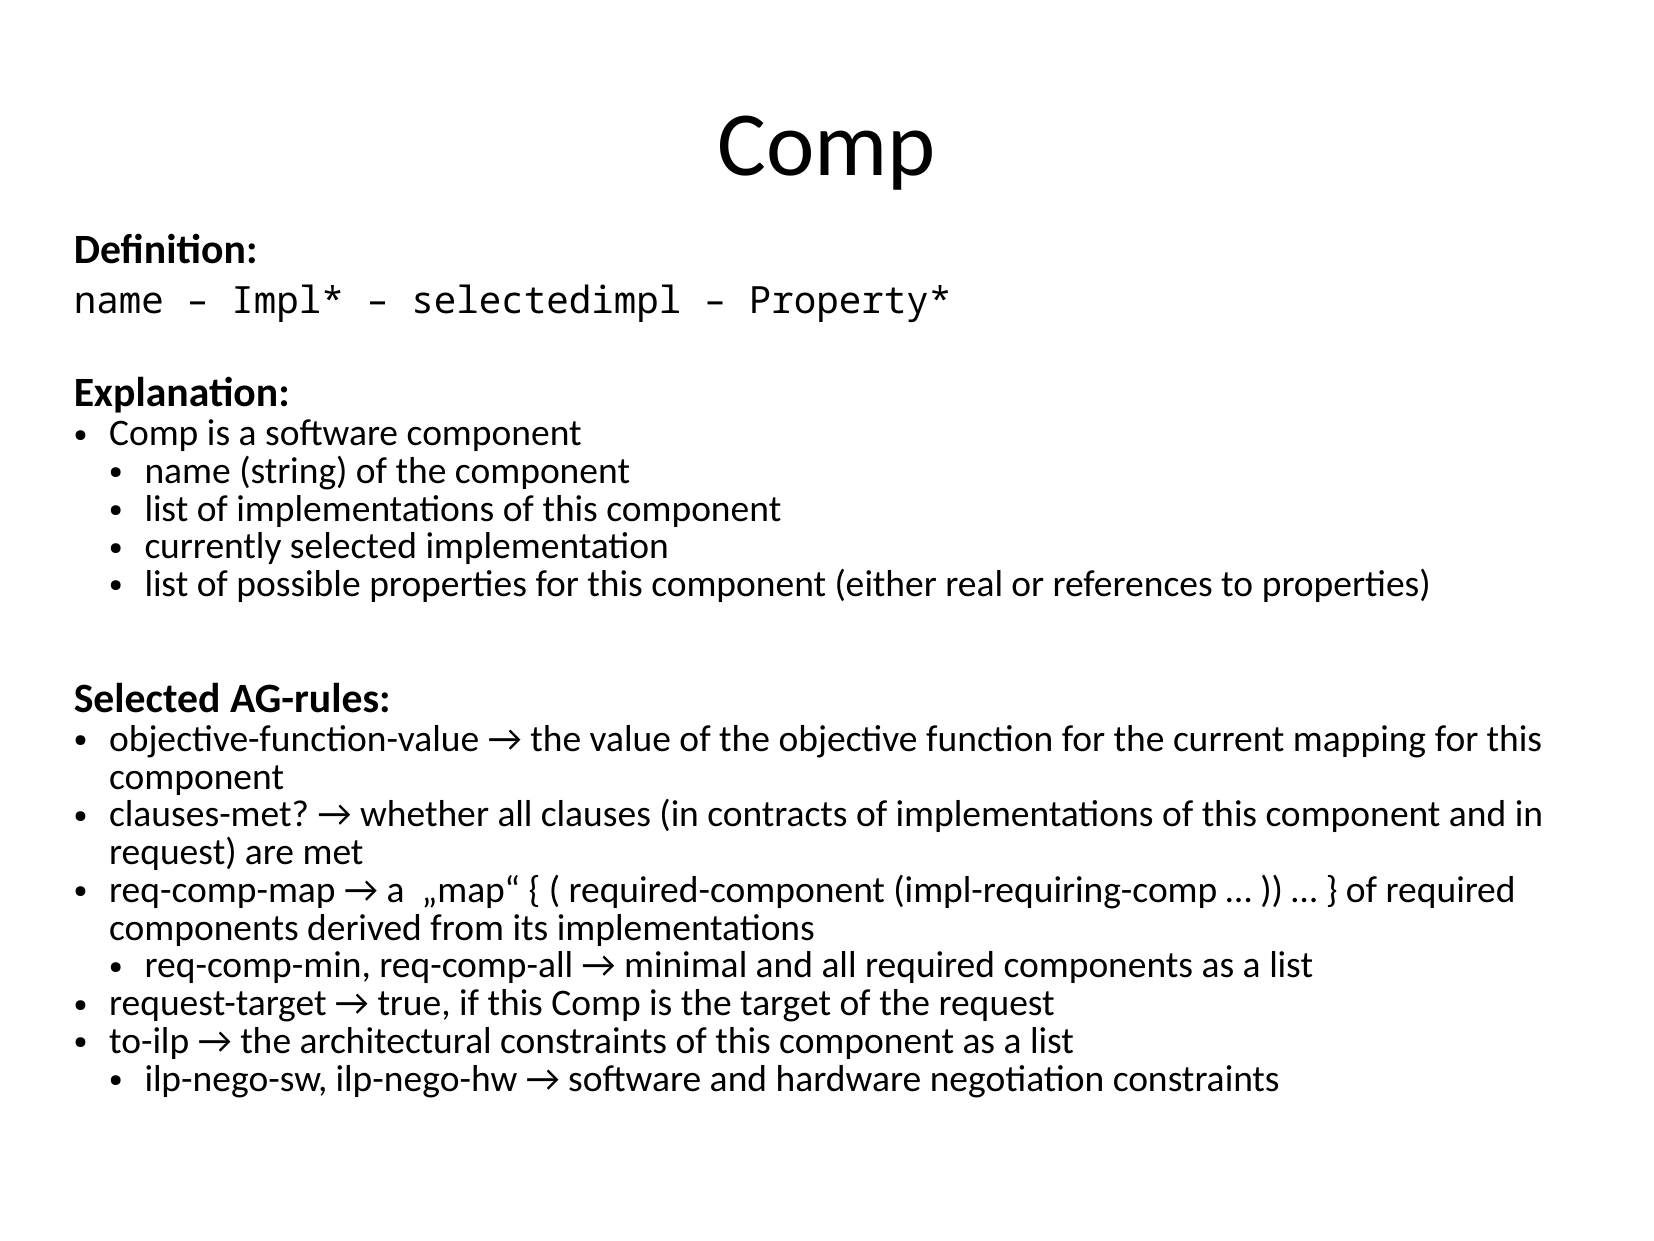

# Comp
Definition:
name – Impl* – selectedimpl – Property*
Explanation:
Comp is a software component
name (string) of the component
list of implementations of this component
currently selected implementation
list of possible properties for this component (either real or references to properties)
Selected AG-rules:
objective-function-value → the value of the objective function for the current mapping for this component
clauses-met? → whether all clauses (in contracts of implementations of this component and in request) are met
req-comp-map → a „map“ { ( required-component (impl-requiring-comp … )) … } of required components derived from its implementations
req-comp-min, req-comp-all → minimal and all required components as a list
request-target → true, if this Comp is the target of the request
to-ilp → the architectural constraints of this component as a list
ilp-nego-sw, ilp-nego-hw → software and hardware negotiation constraints